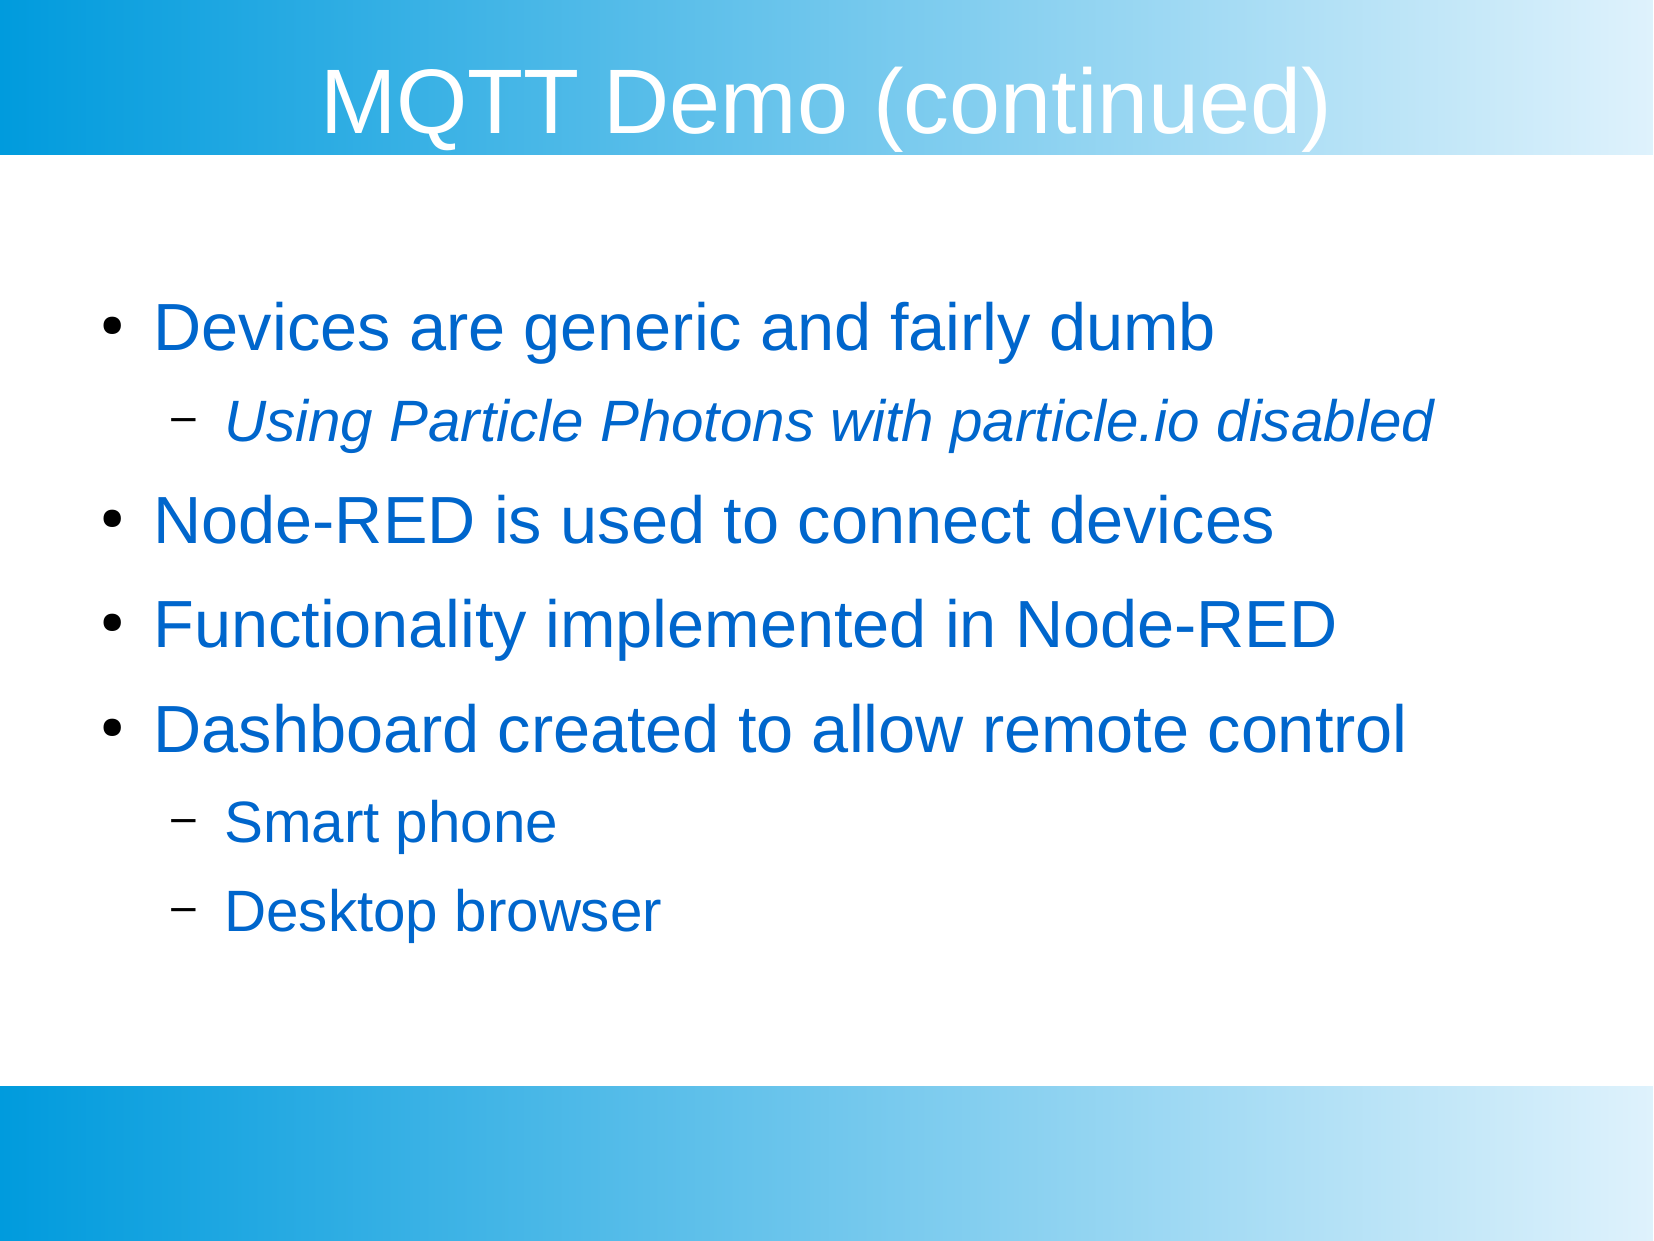

# MQTT Demo (continued)
Devices are generic and fairly dumb
Using Particle Photons with particle.io disabled
Node-RED is used to connect devices
Functionality implemented in Node-RED
Dashboard created to allow remote control
Smart phone
Desktop browser